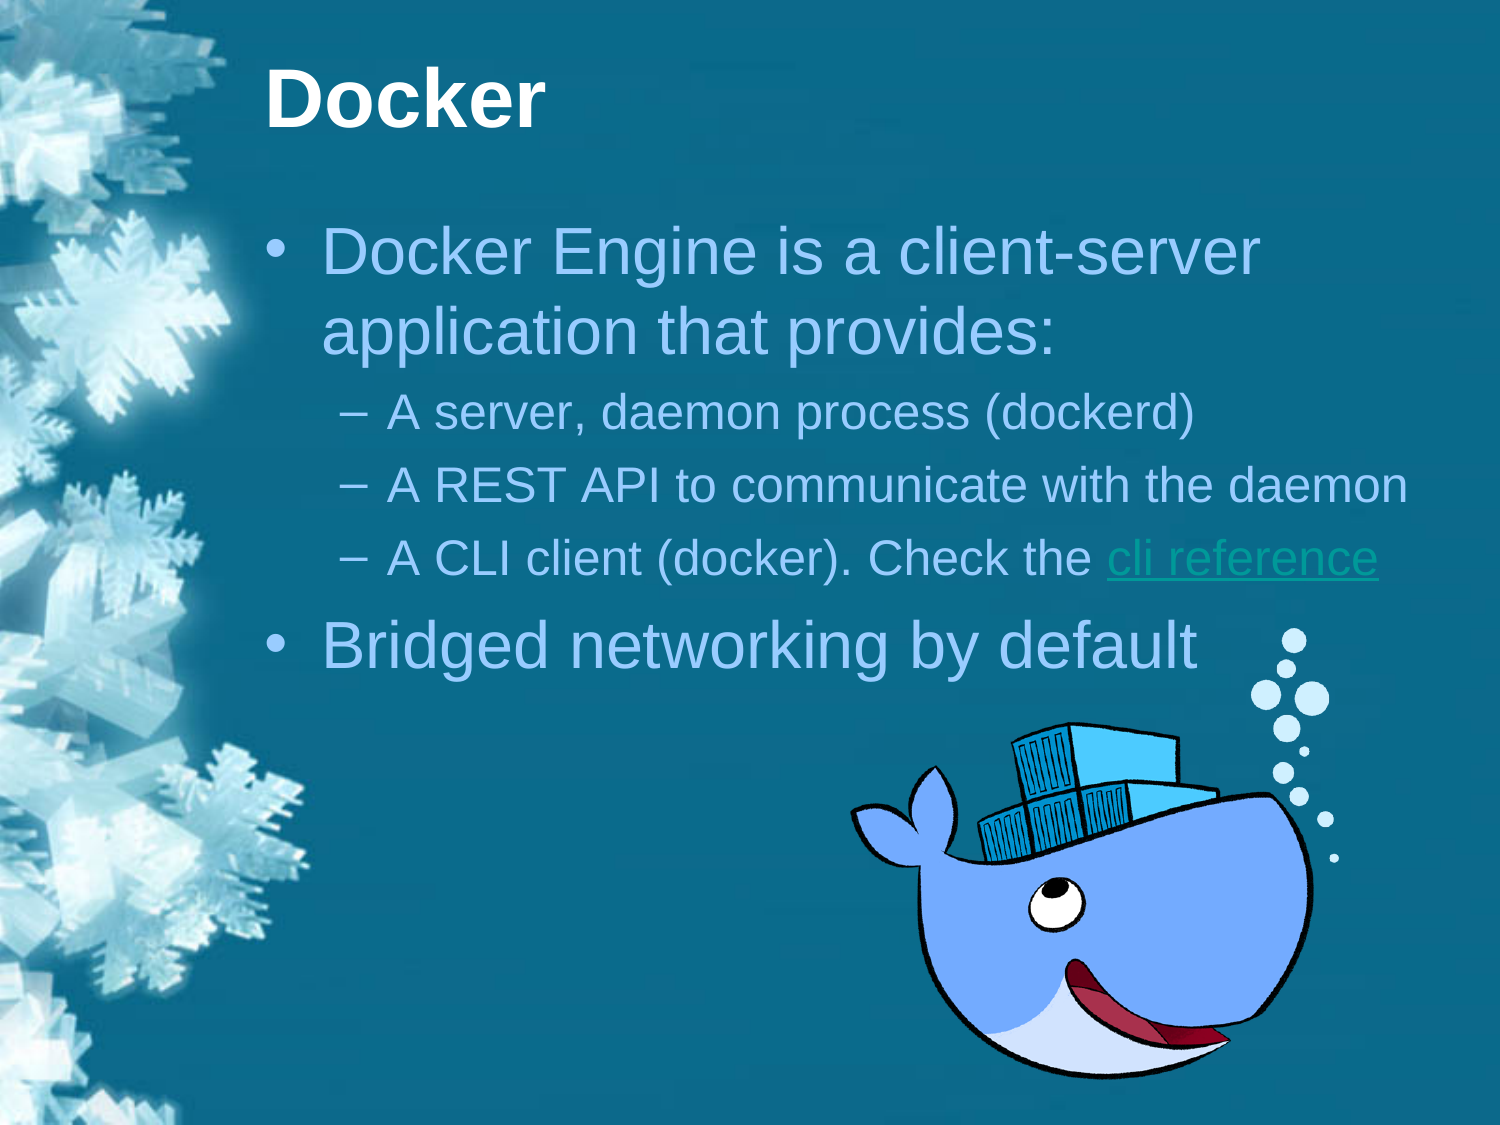

# Docker
Docker Engine is a client-server application that provides:
A server, daemon process (dockerd)
A REST API to communicate with the daemon
A CLI client (docker). Check the cli reference
Bridged networking by default